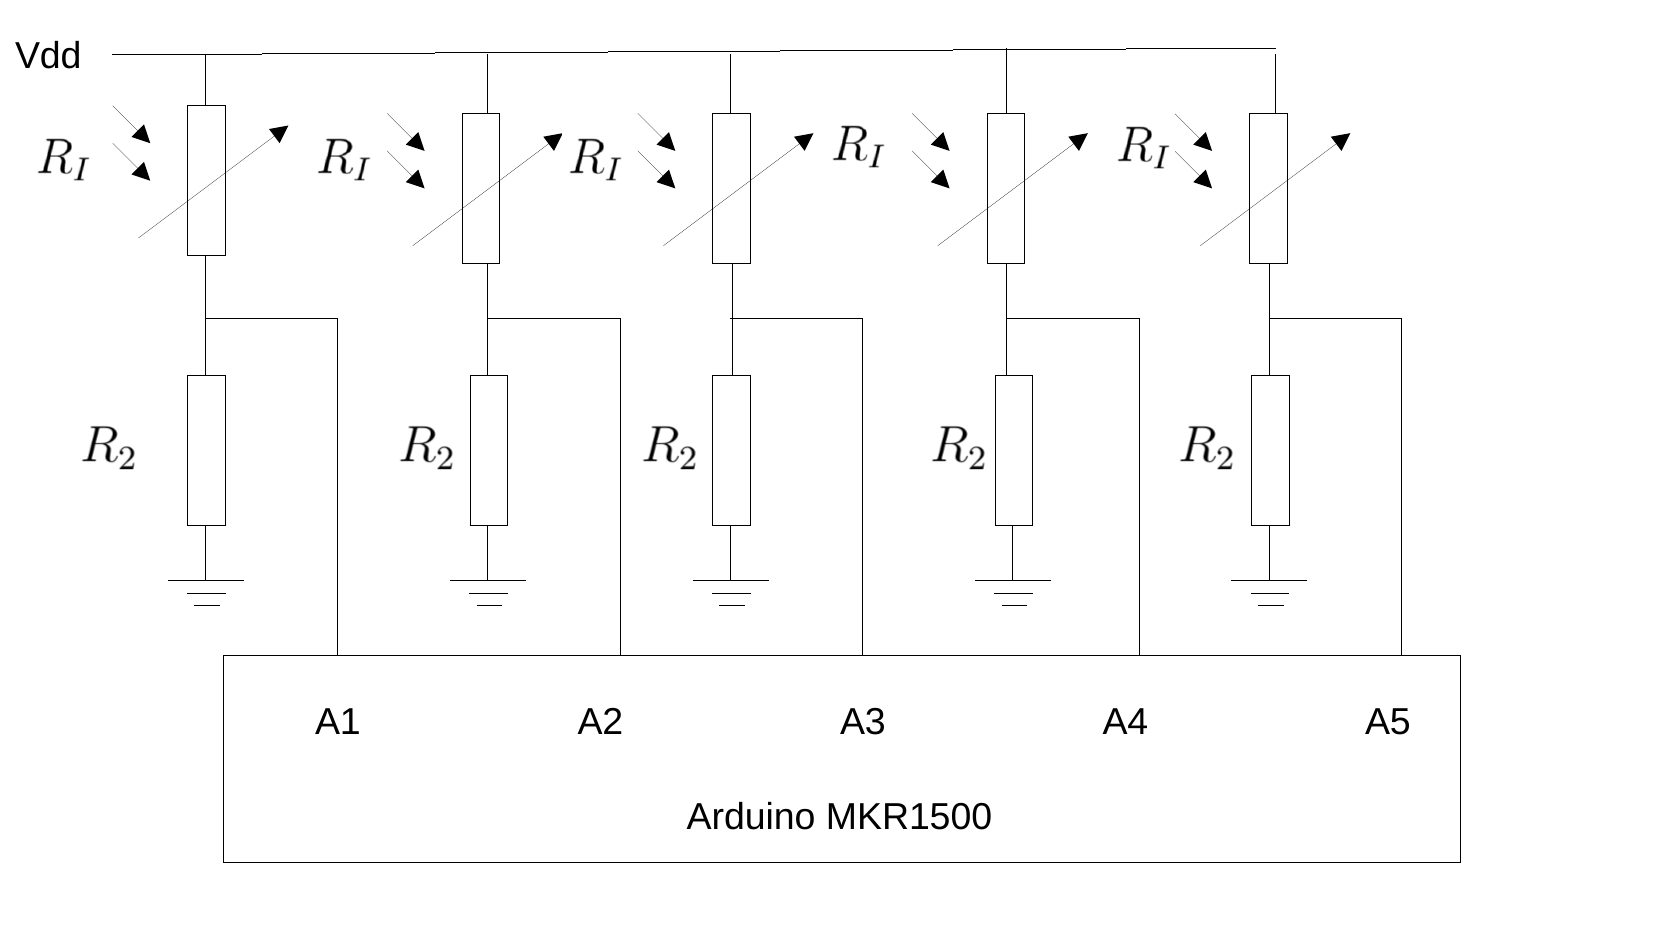

Vdd
A1
A2
A3
A4
A5
Arduino MKR1500